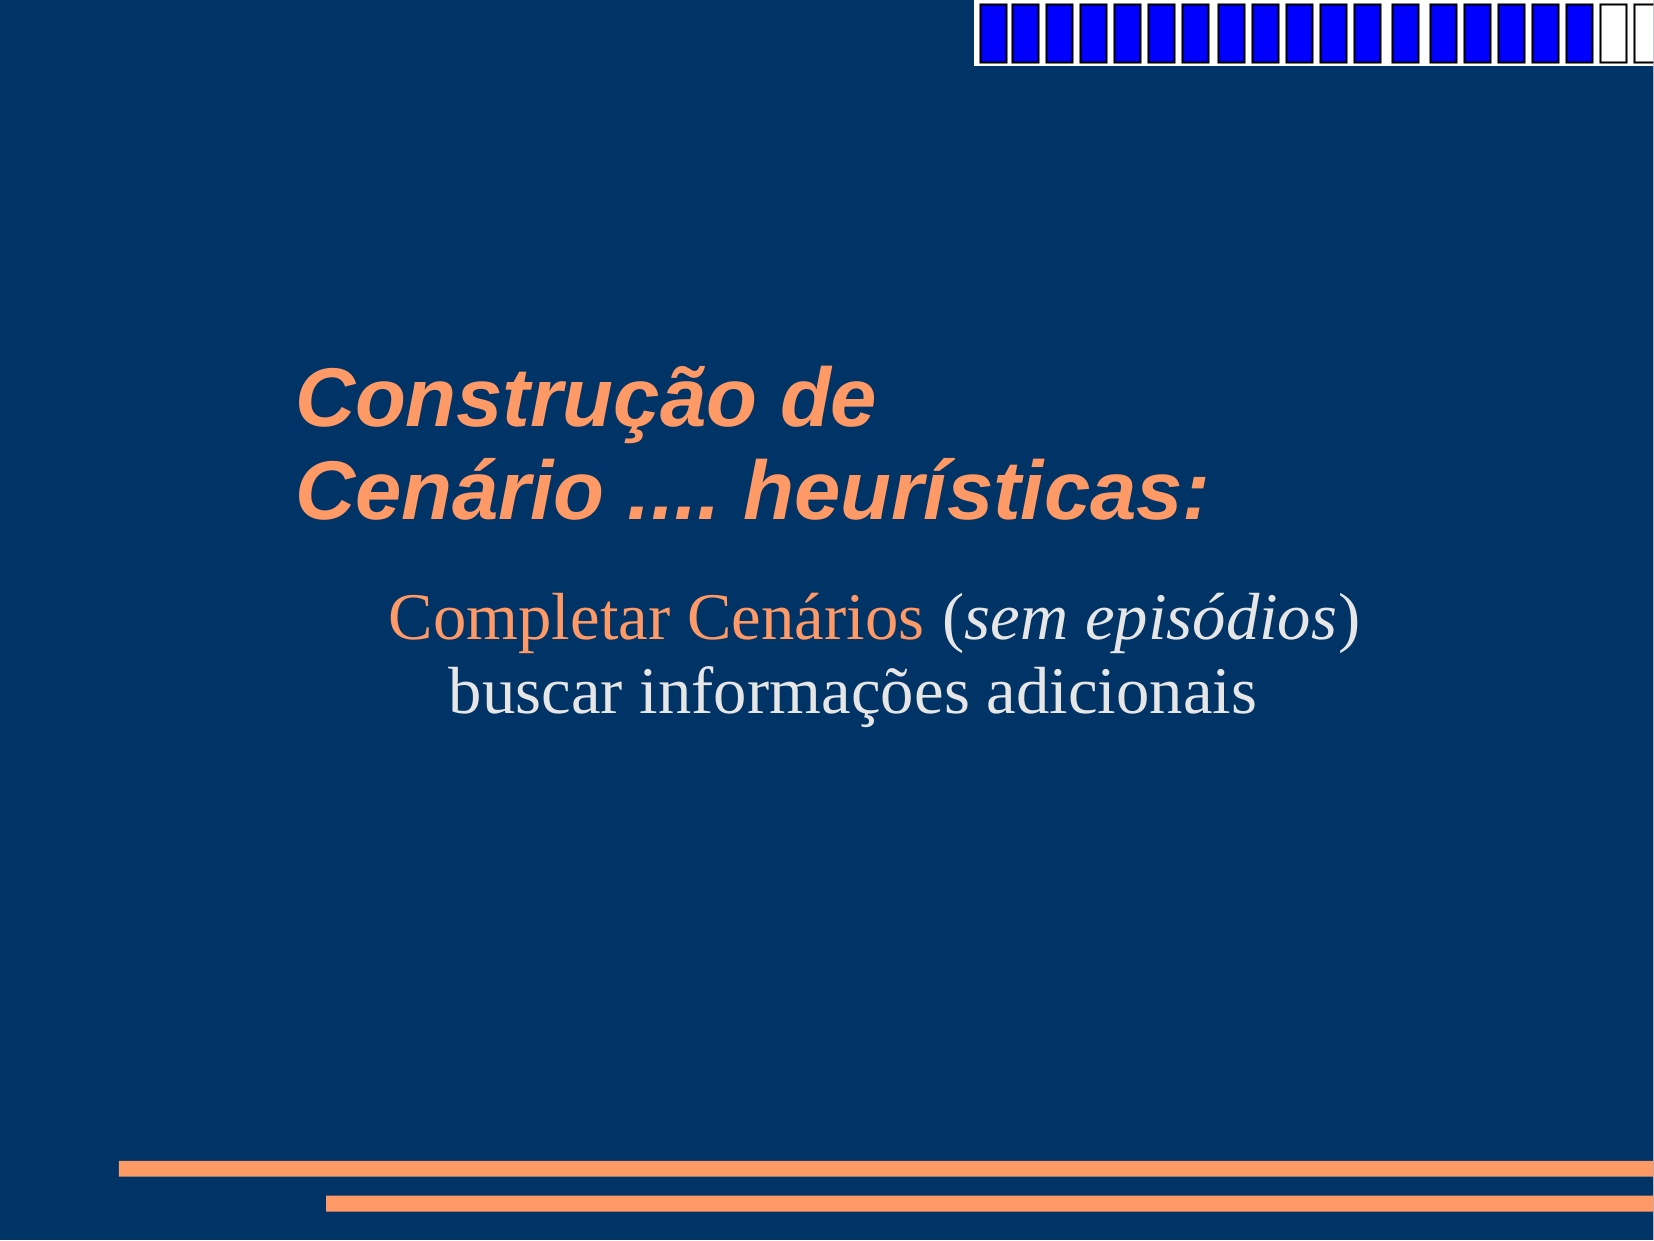

# Construção de Cenário .... heurísticas:
 Completar Cenários (sem episódios)
buscar informações adicionais